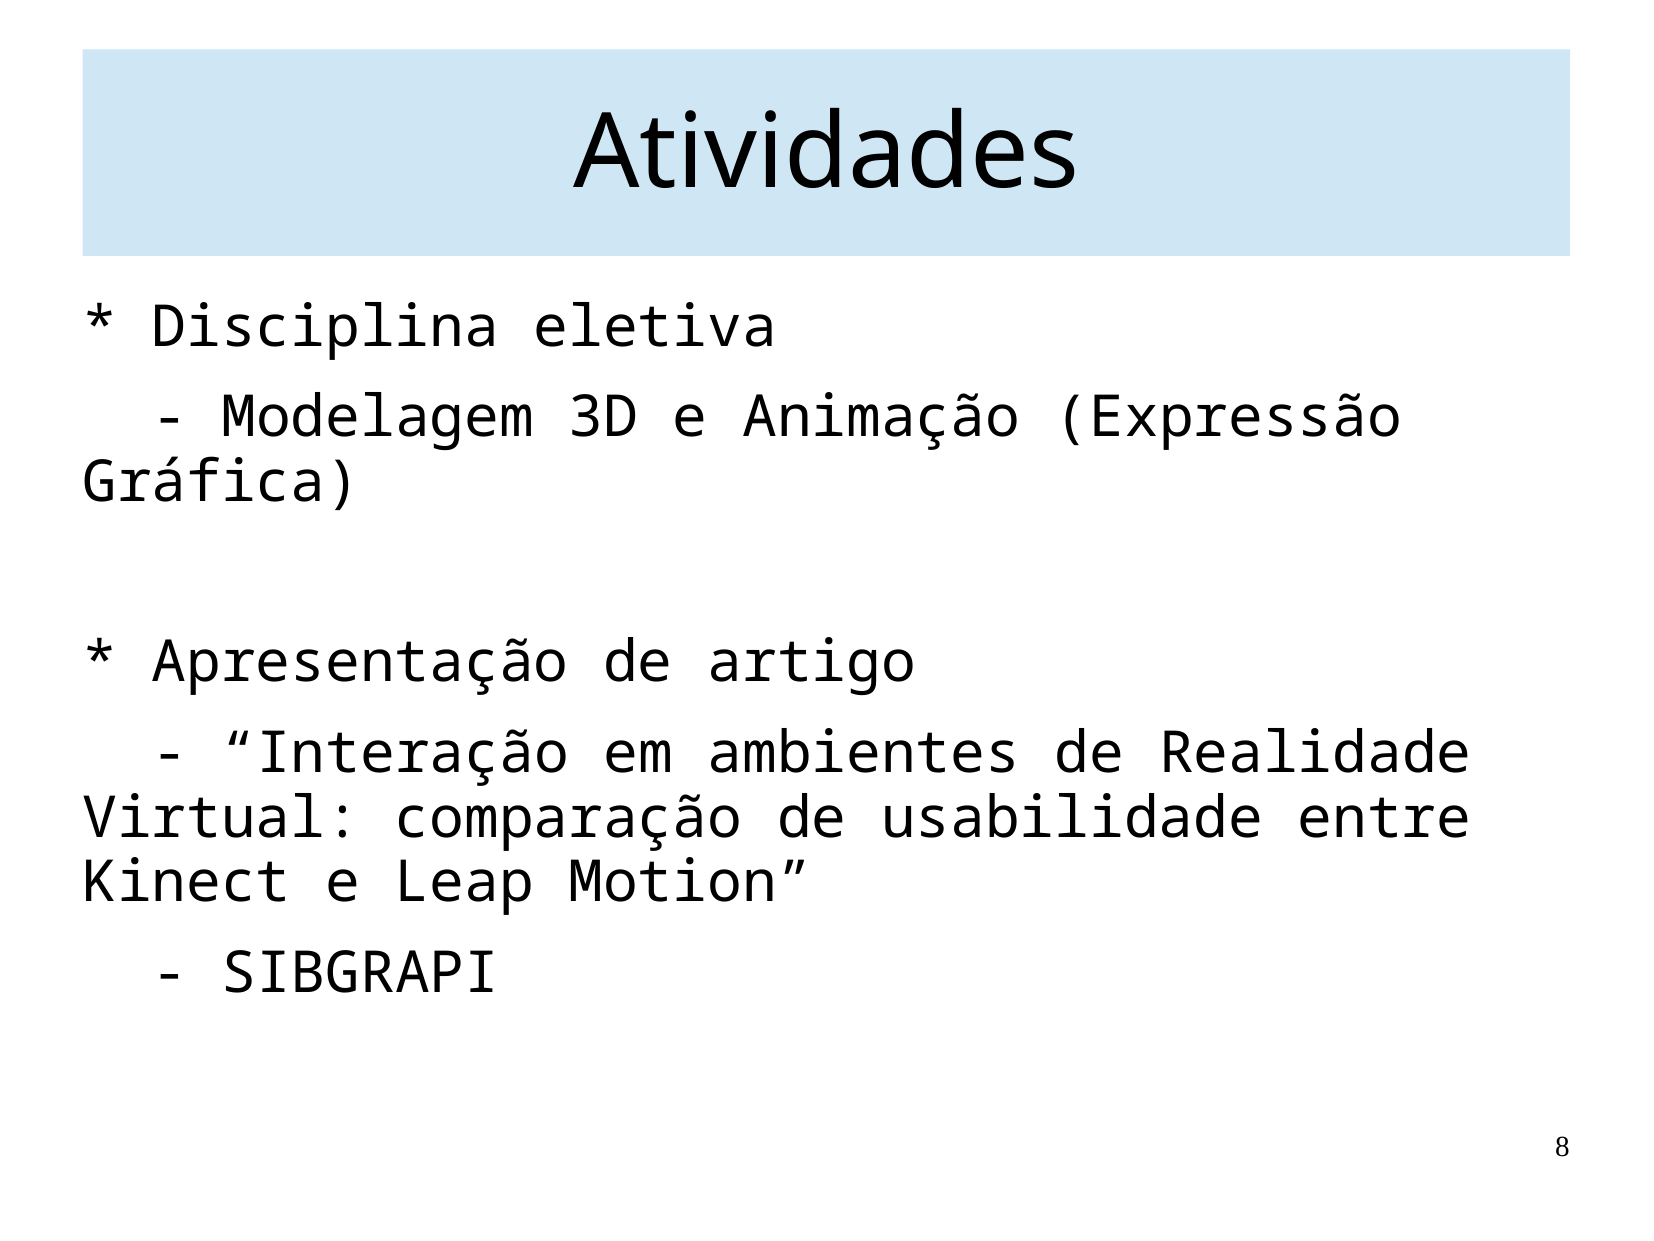

# Atividades
* Disciplina eletiva
 - Modelagem 3D e Animação (Expressão Gráfica)
* Apresentação de artigo
 - “Interação em ambientes de Realidade Virtual: comparação de usabilidade entre Kinect e Leap Motion”
 - SIBGRAPI
8